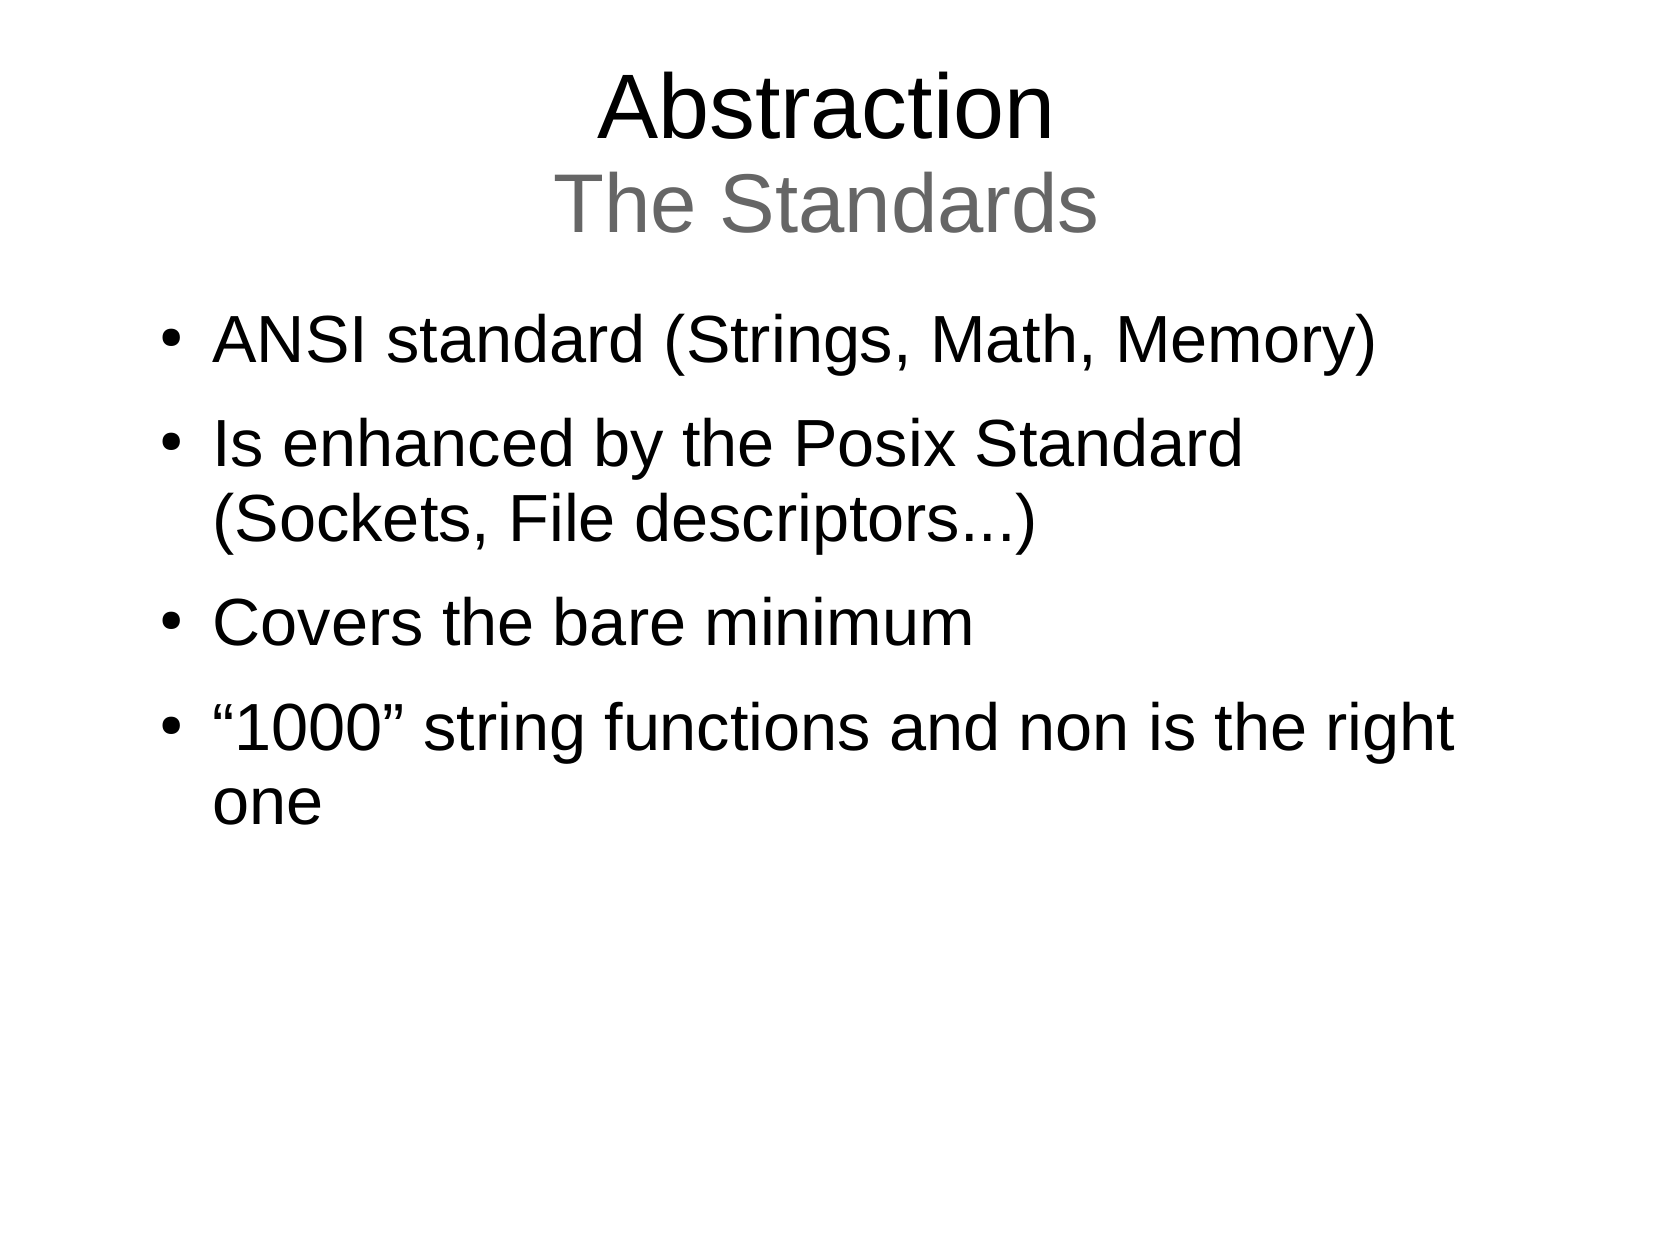

# Abstraction The Standards
ANSI standard (Strings, Math, Memory)
Is enhanced by the Posix Standard (Sockets, File descriptors...)
Covers the bare minimum
“1000” string functions and non is the right one